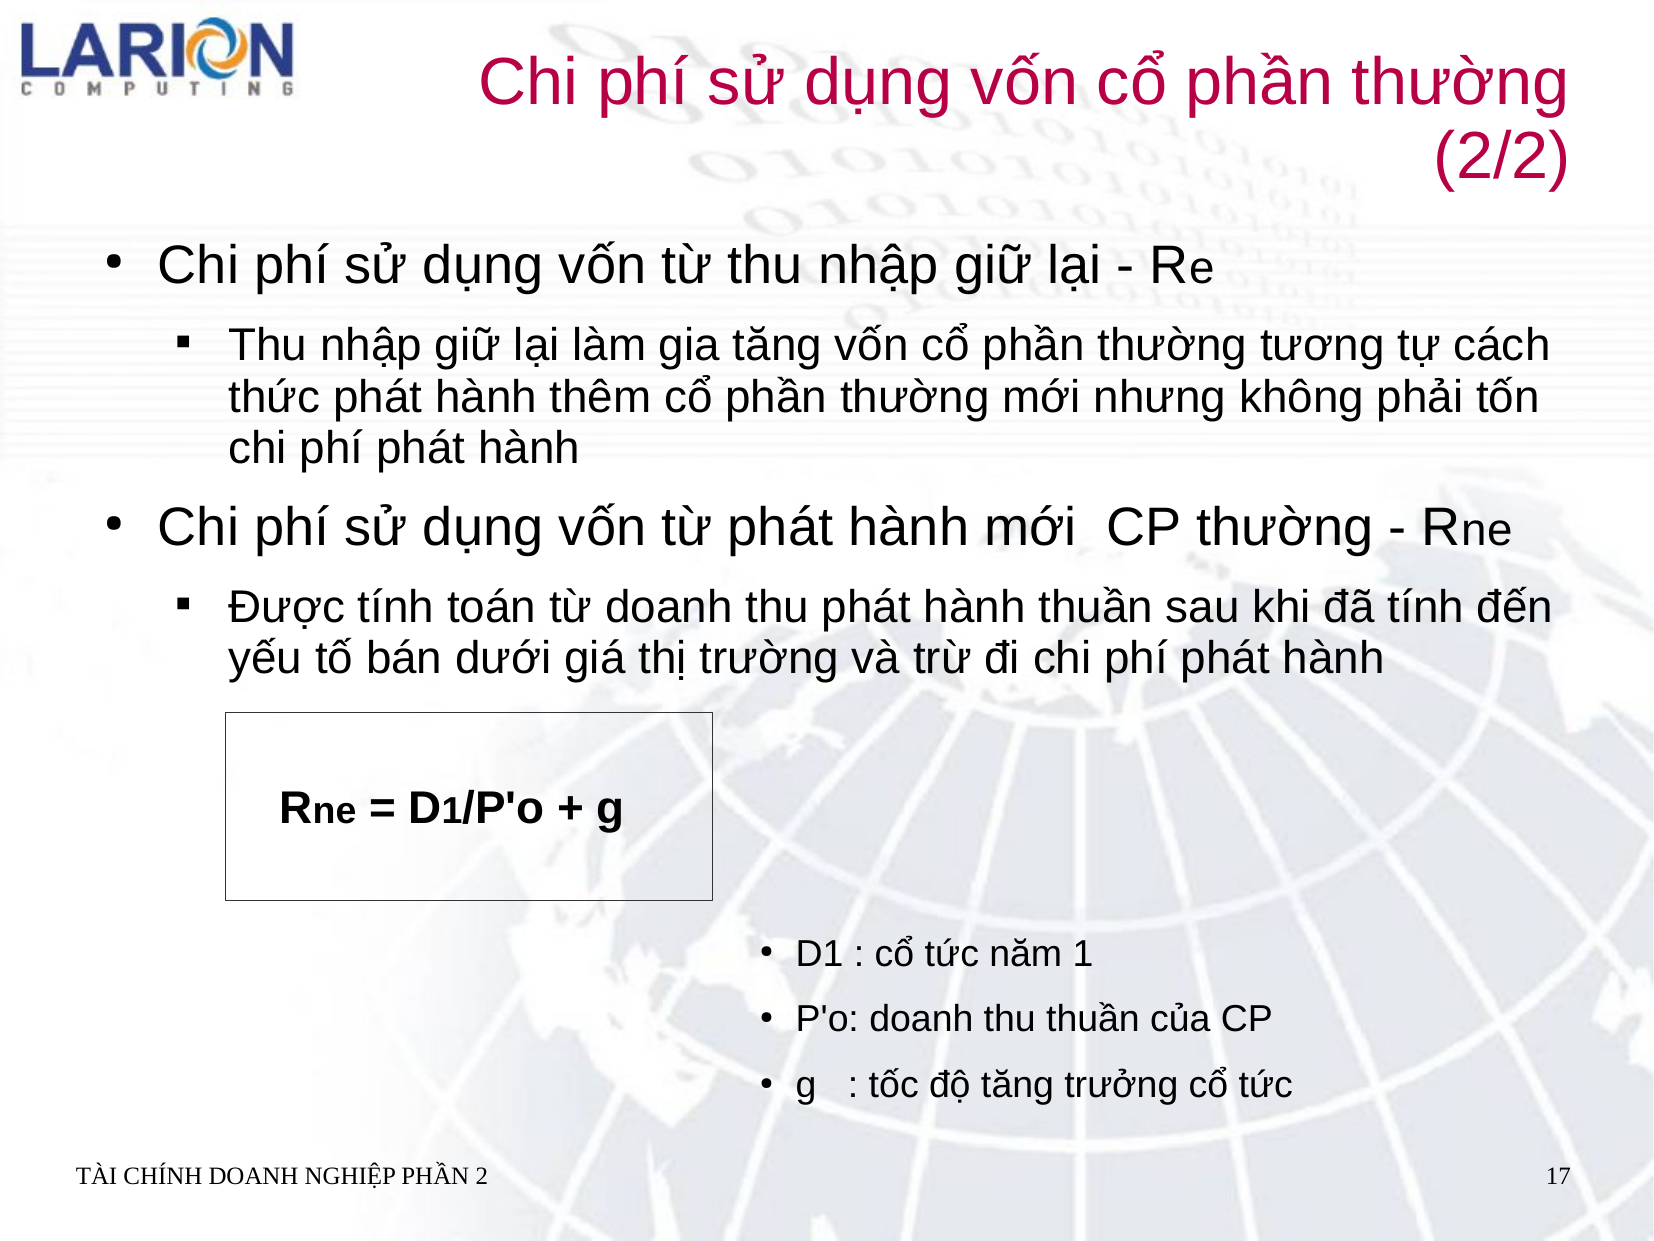

# Chi phí sử dụng vốn cổ phần thường (2/2)
Chi phí sử dụng vốn từ thu nhập giữ lại - Re
Thu nhập giữ lại làm gia tăng vốn cổ phần thường tương tự cách thức phát hành thêm cổ phần thường mới nhưng không phải tốn chi phí phát hành
Chi phí sử dụng vốn từ phát hành mới CP thường - Rne
Được tính toán từ doanh thu phát hành thuần sau khi đã tính đến yếu tố bán dưới giá thị trường và trừ đi chi phí phát hành
 Rne = D1/P'o + g
D1 : cổ tức năm 1
P'o: doanh thu thuần của CP
g : tốc độ tăng trưởng cổ tức
TÀI CHÍNH DOANH NGHIỆP PHẦN 2
17